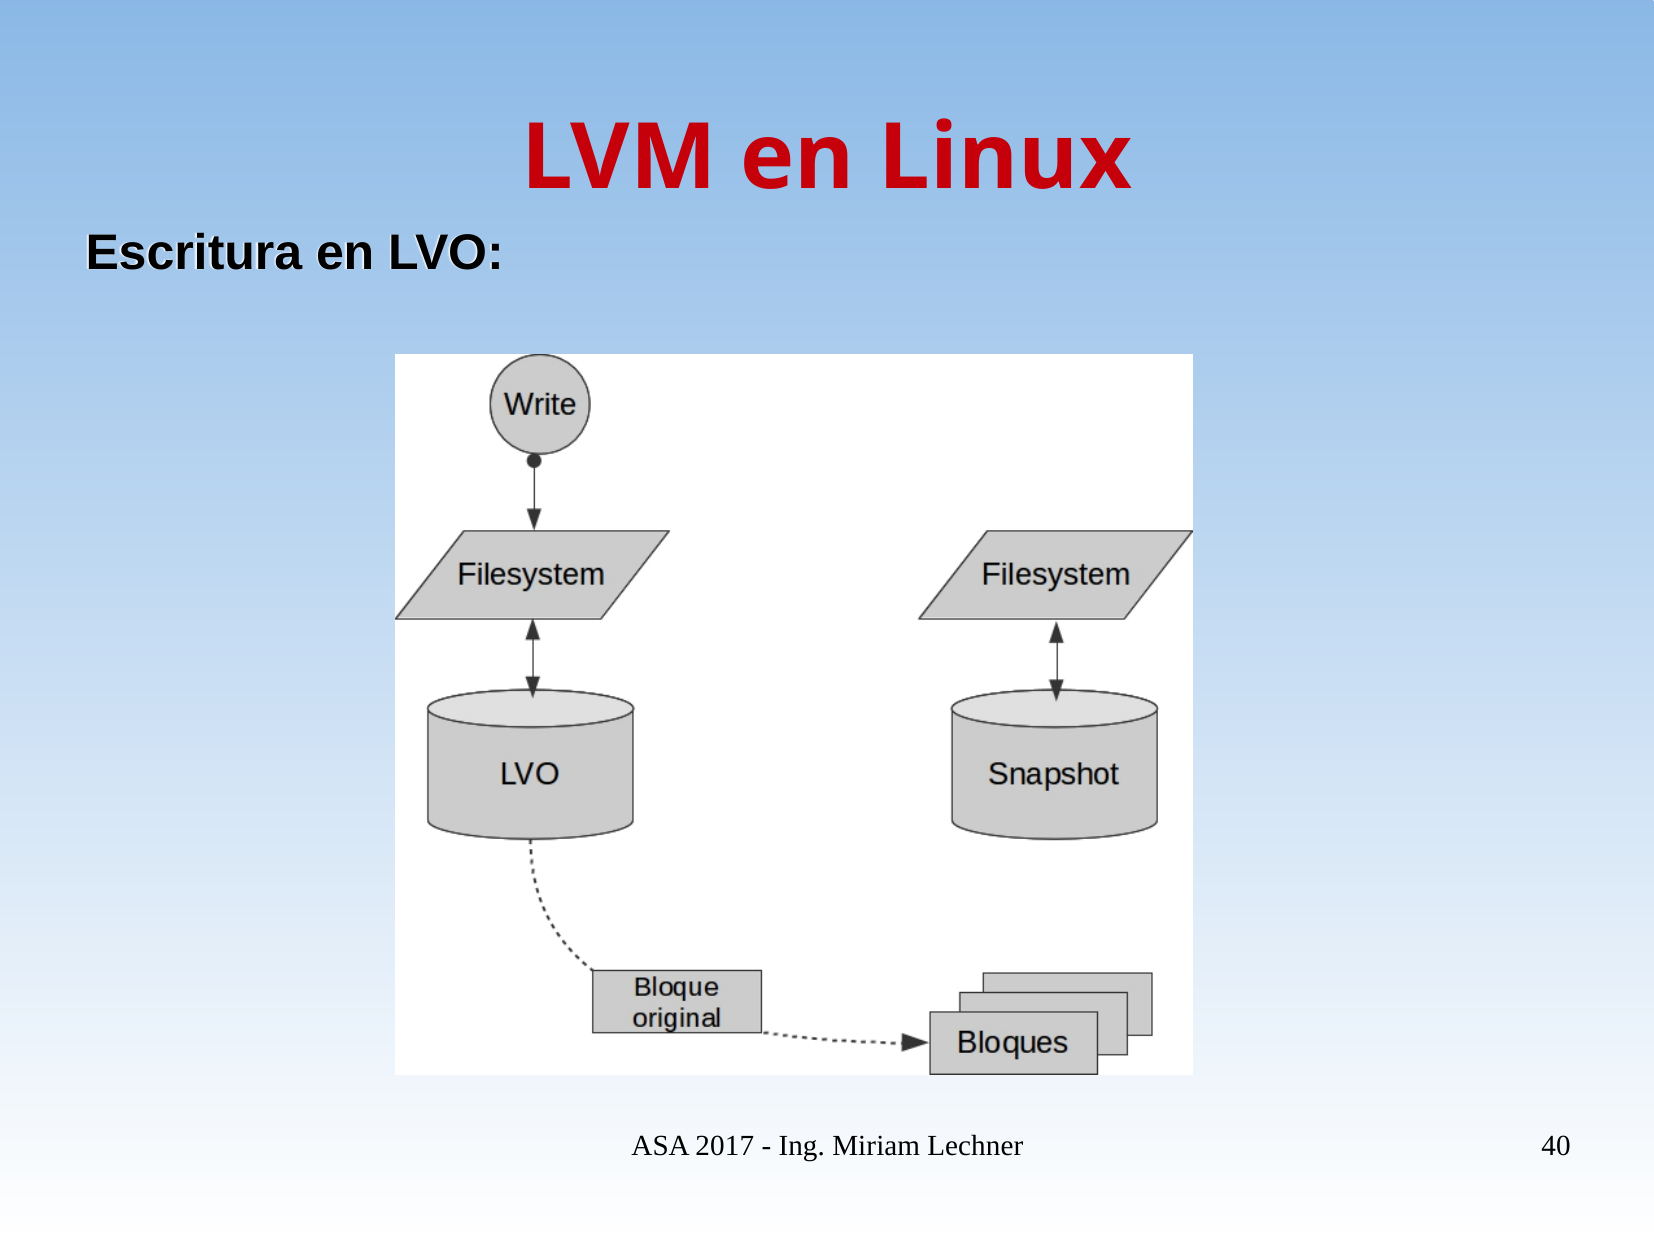

# LVM en Linux
Escritura en LVO:
ASA 2017 - Ing. Miriam Lechner
40